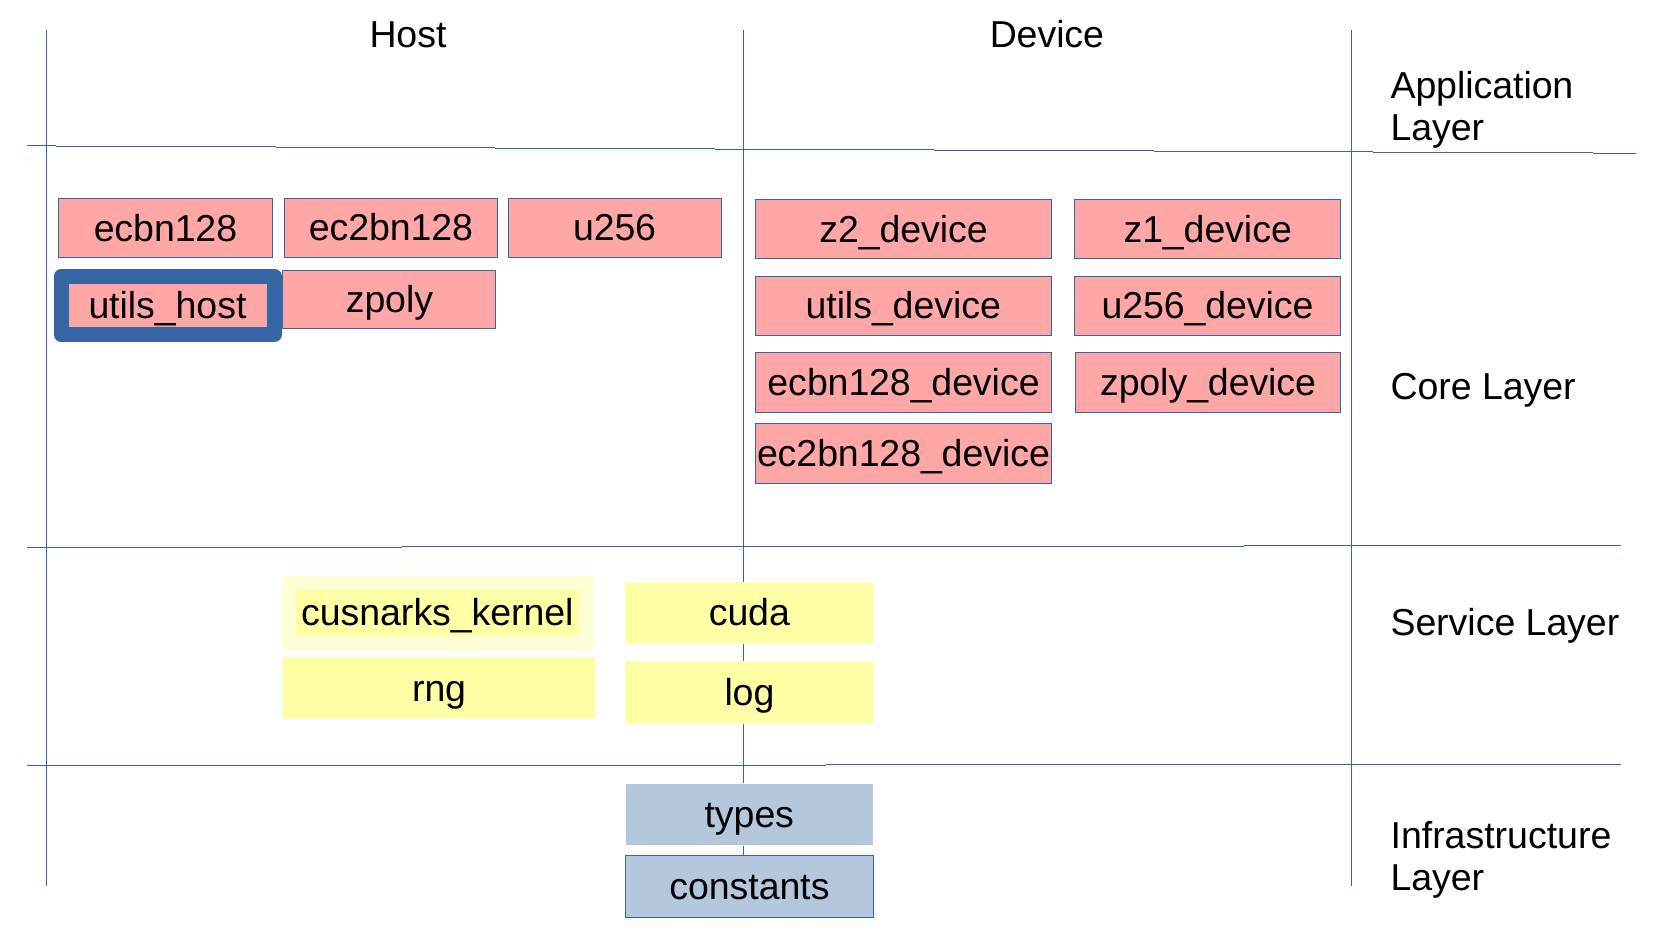

Host
Device
Application Layer
ecbn128
ec2bn128
u256
z2_device
z1_device
zpoly
utils_host
utils_device
u256_device
ecbn128_device
zpoly_device
Core Layer
ec2bn128_device
cusnarks_kernel
cuda
Service Layer
rng
log
types
Infrastructure Layer
constants